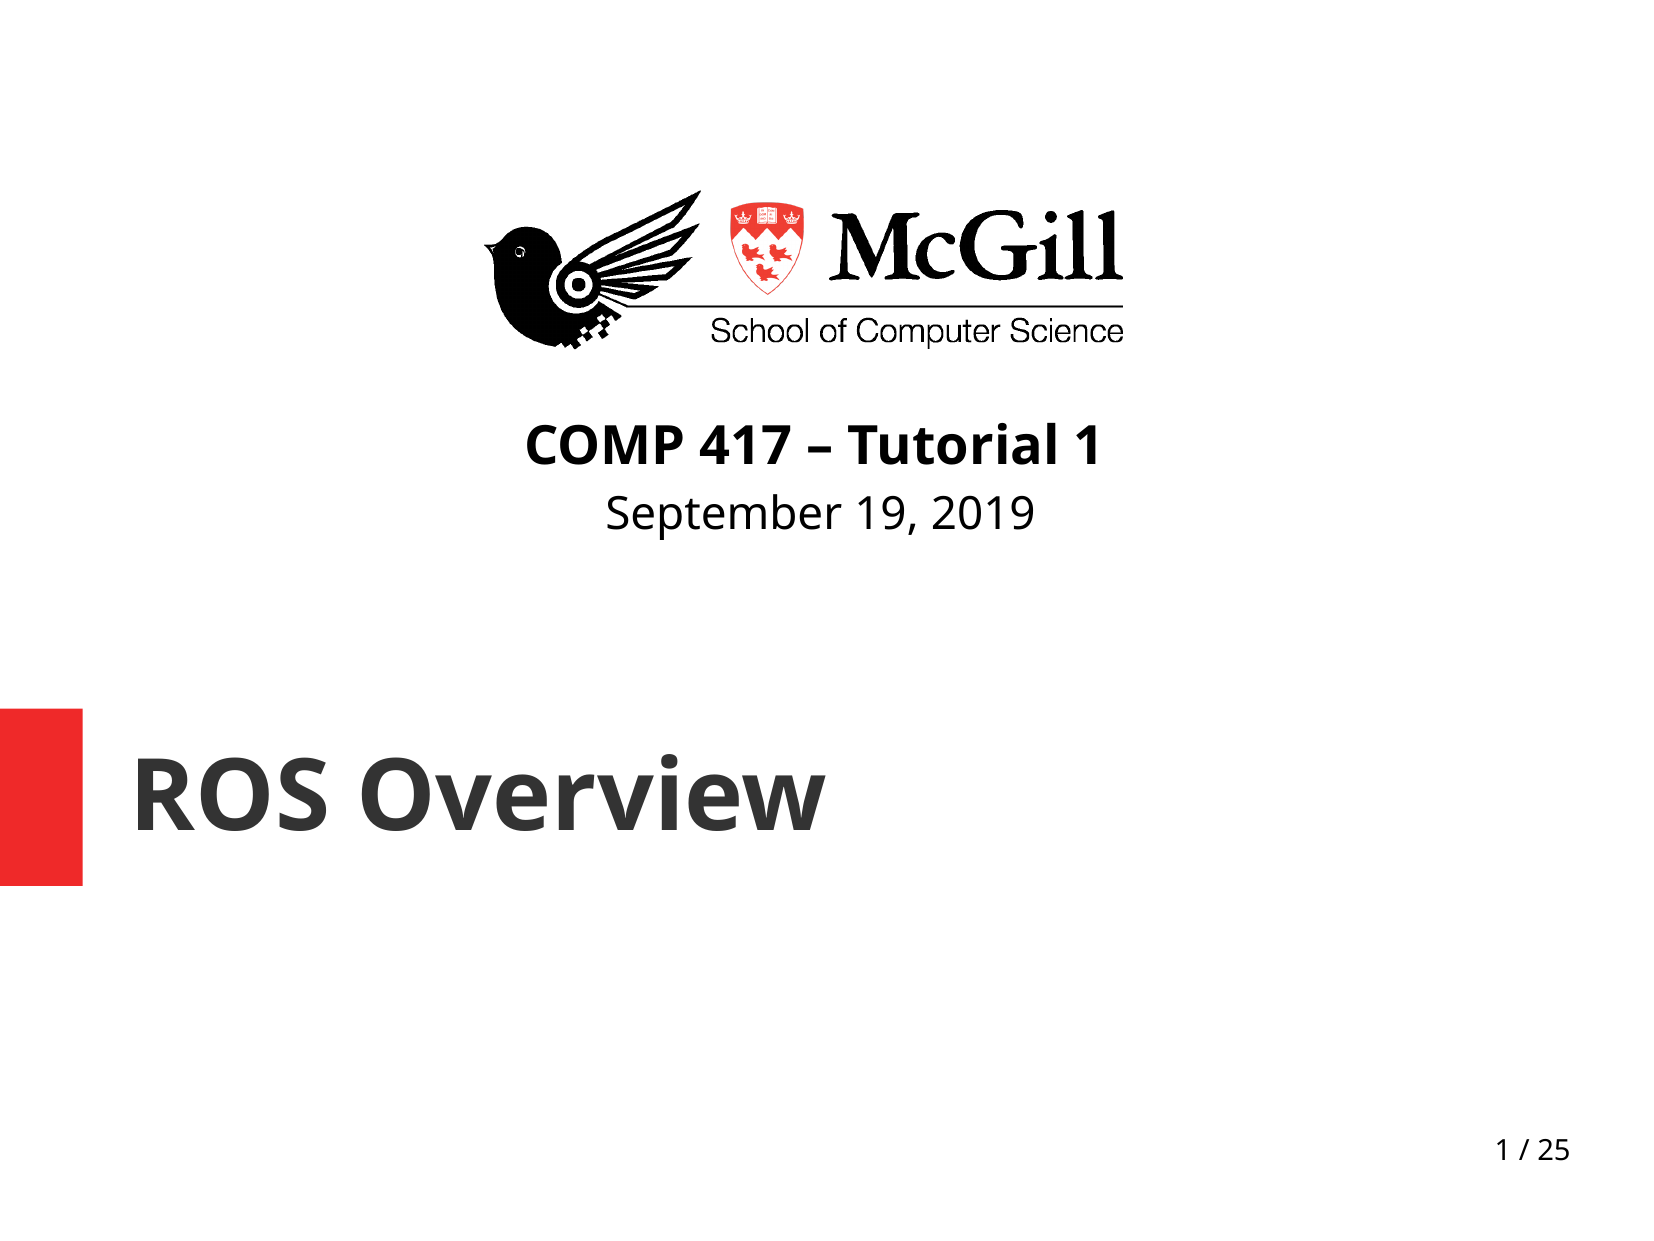

COMP 417 – Tutorial 1
September 19, 2019
# ROS Overview
1